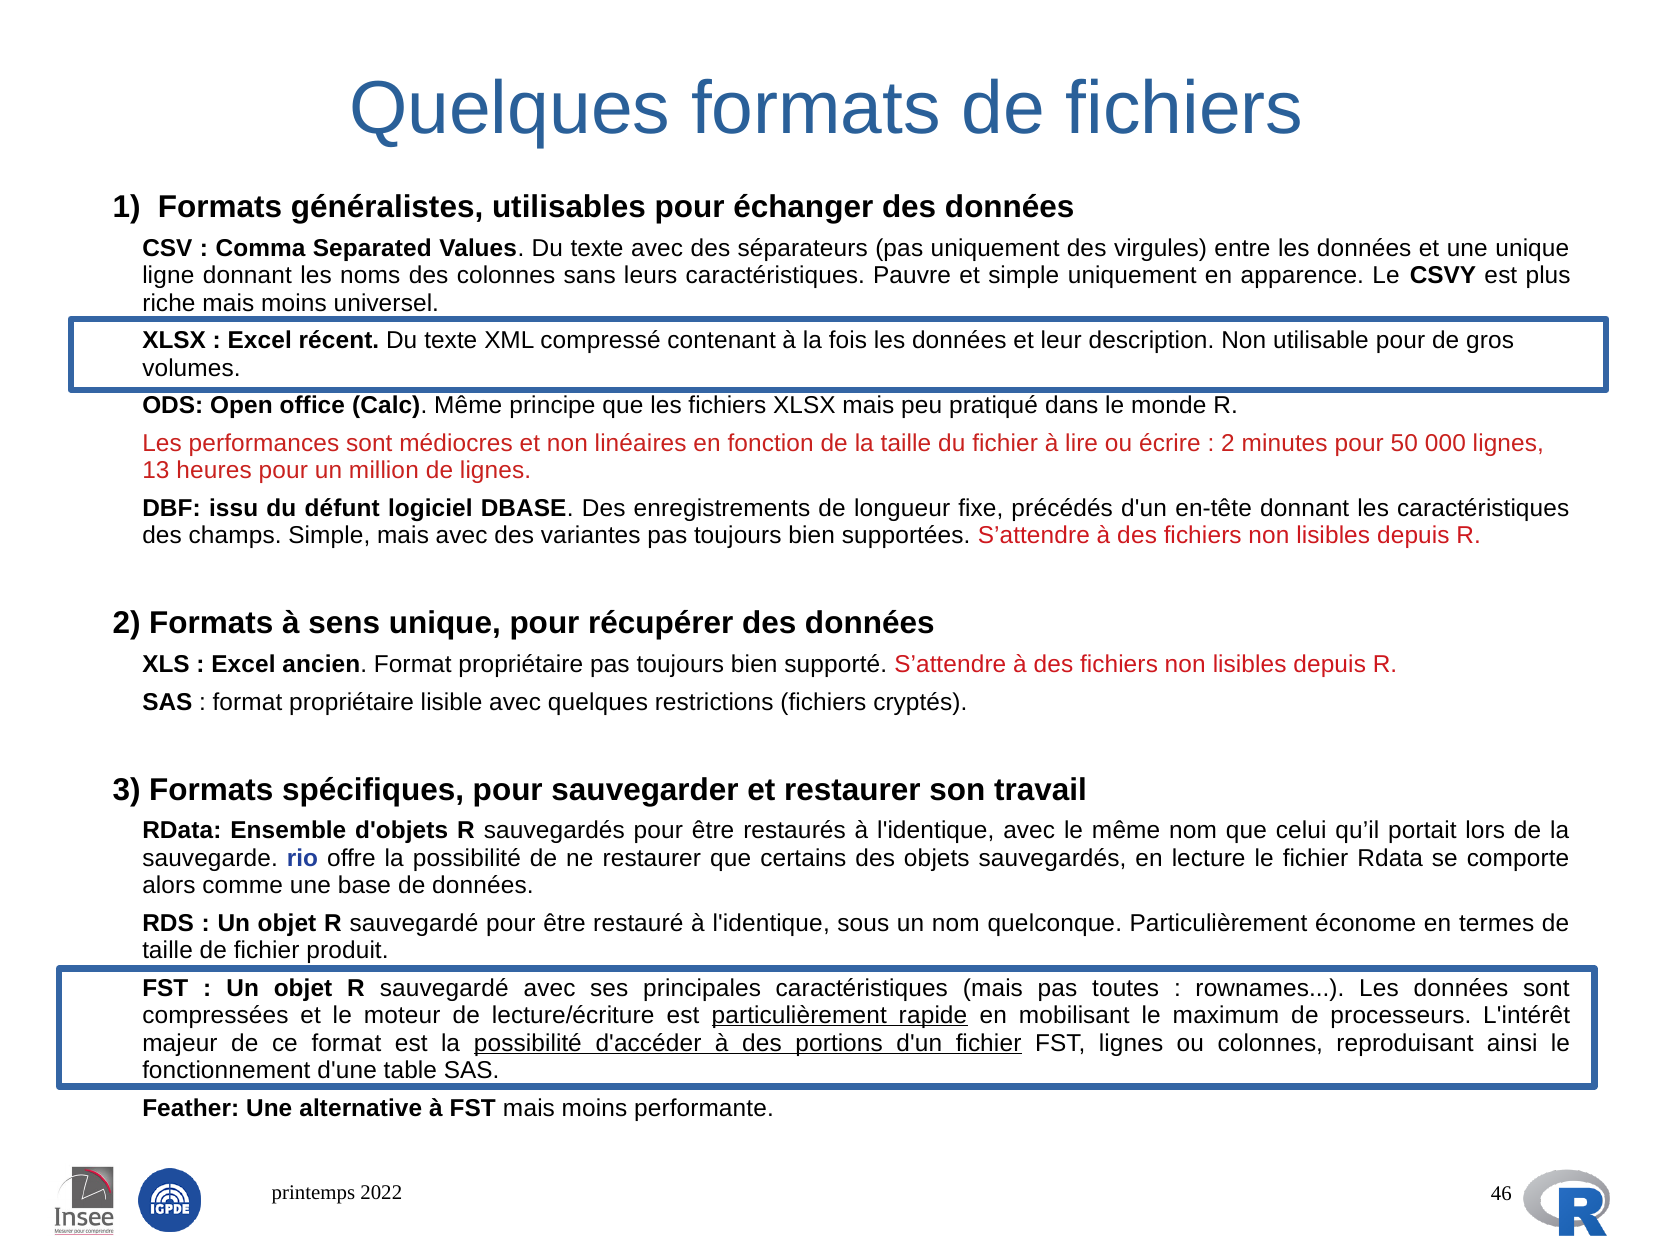

# Quelques formats de fichiers
1) Formats généralistes, utilisables pour échanger des données
CSV : Comma Separated Values. Du texte avec des séparateurs (pas uniquement des virgules) entre les données et une unique ligne donnant les noms des colonnes sans leurs caractéristiques. Pauvre et simple uniquement en apparence. Le CSVY est plus riche mais moins universel.
XLSX : Excel récent. Du texte XML compressé contenant à la fois les données et leur description. Non utilisable pour de gros volumes.
ODS: Open office (Calc). Même principe que les fichiers XLSX mais peu pratiqué dans le monde R.
Les performances sont médiocres et non linéaires en fonction de la taille du fichier à lire ou écrire : 2 minutes pour 50 000 lignes, 13 heures pour un million de lignes.
DBF: issu du défunt logiciel DBASE. Des enregistrements de longueur fixe, précédés d'un en-tête donnant les caractéristiques des champs. Simple, mais avec des variantes pas toujours bien supportées. S’attendre à des fichiers non lisibles depuis R.
2) Formats à sens unique, pour récupérer des données
XLS : Excel ancien. Format propriétaire pas toujours bien supporté. S’attendre à des fichiers non lisibles depuis R.
SAS : format propriétaire lisible avec quelques restrictions (fichiers cryptés).
3) Formats spécifiques, pour sauvegarder et restaurer son travail
RData: Ensemble d'objets R sauvegardés pour être restaurés à l'identique, avec le même nom que celui qu’il portait lors de la sauvegarde. rio offre la possibilité de ne restaurer que certains des objets sauvegardés, en lecture le fichier Rdata se comporte alors comme une base de données.
RDS : Un objet R sauvegardé pour être restauré à l'identique, sous un nom quelconque. Particulièrement économe en termes de taille de fichier produit.
FST : Un objet R sauvegardé avec ses principales caractéristiques (mais pas toutes : rownames...). Les données sont compressées et le moteur de lecture/écriture est particulièrement rapide en mobilisant le maximum de processeurs. L'intérêt majeur de ce format est la possibilité d'accéder à des portions d'un fichier FST, lignes ou colonnes, reproduisant ainsi le fonctionnement d'une table SAS.
Feather: Une alternative à FST mais moins performante.
printemps 2022
46